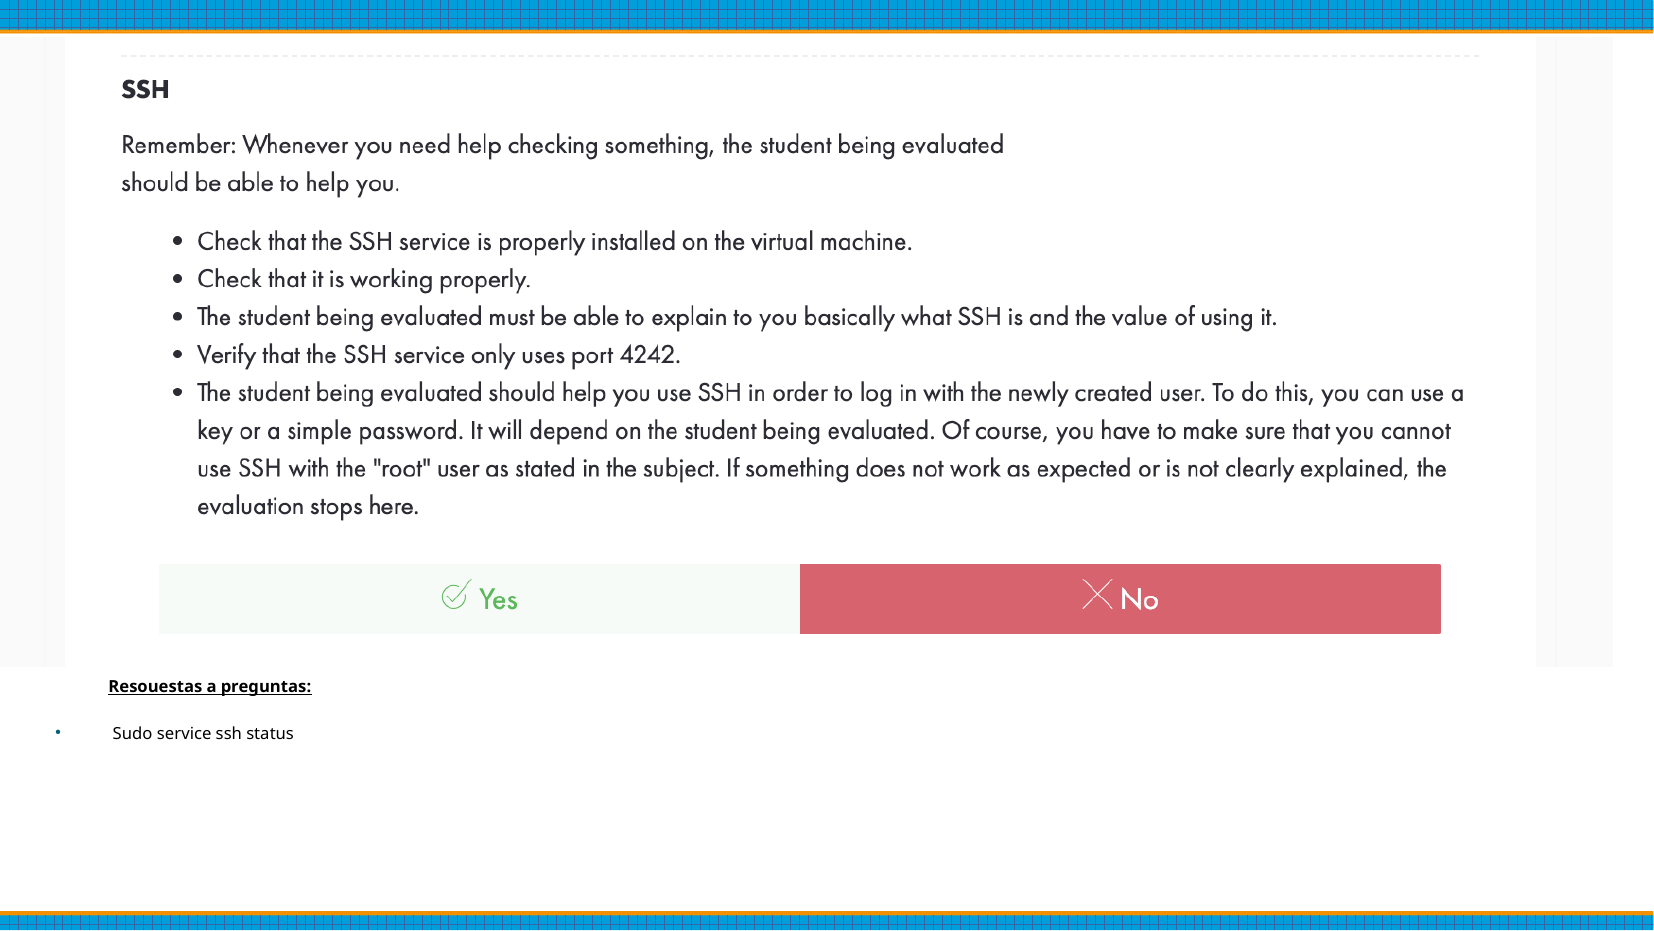

# Resouestas a preguntas:
 Sudo service ssh status